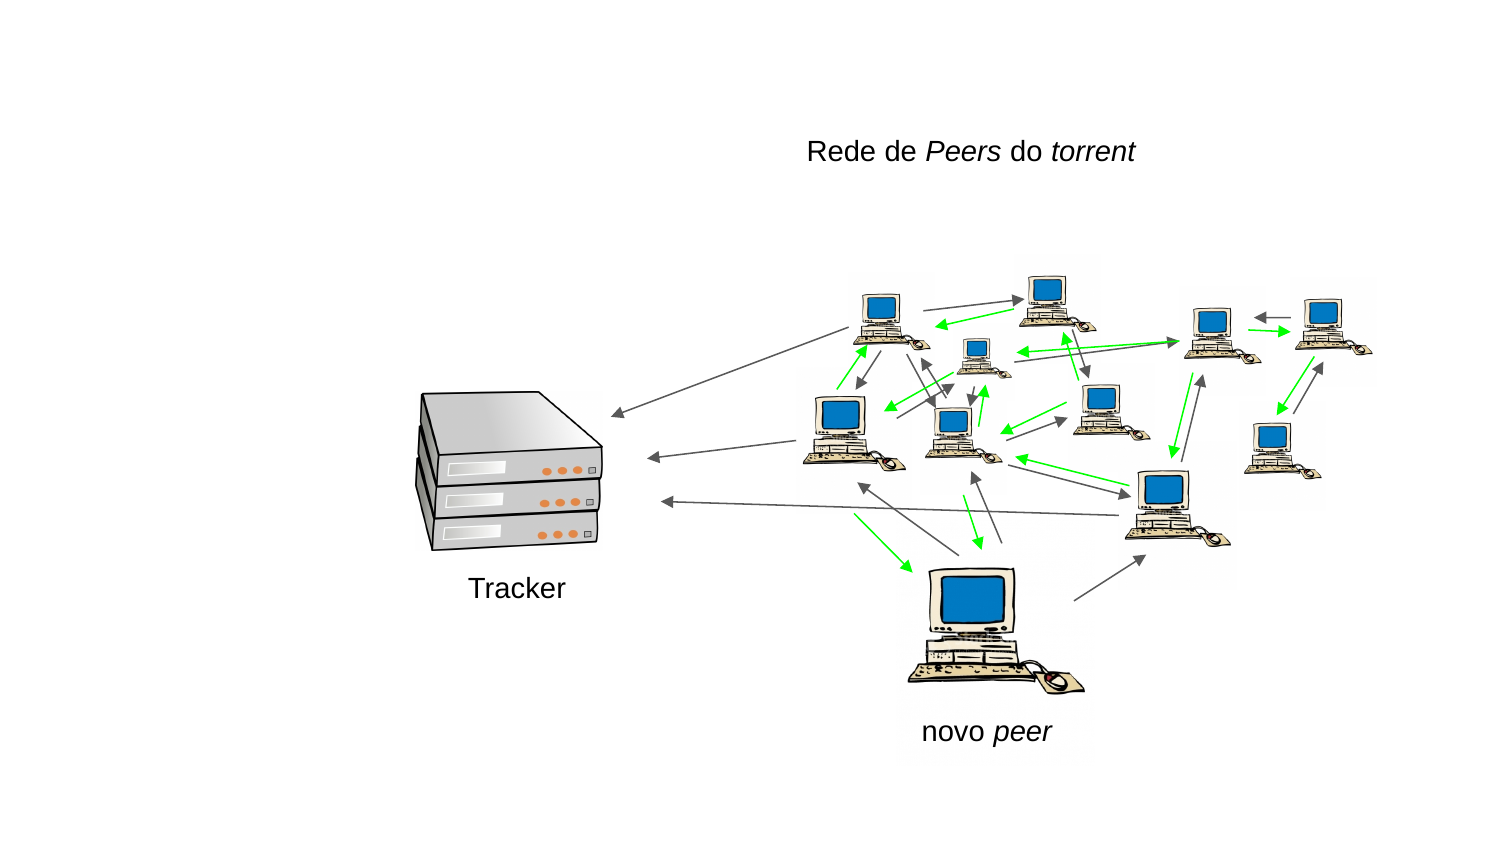

Rede de Peers do torrent
Tracker
novo peer